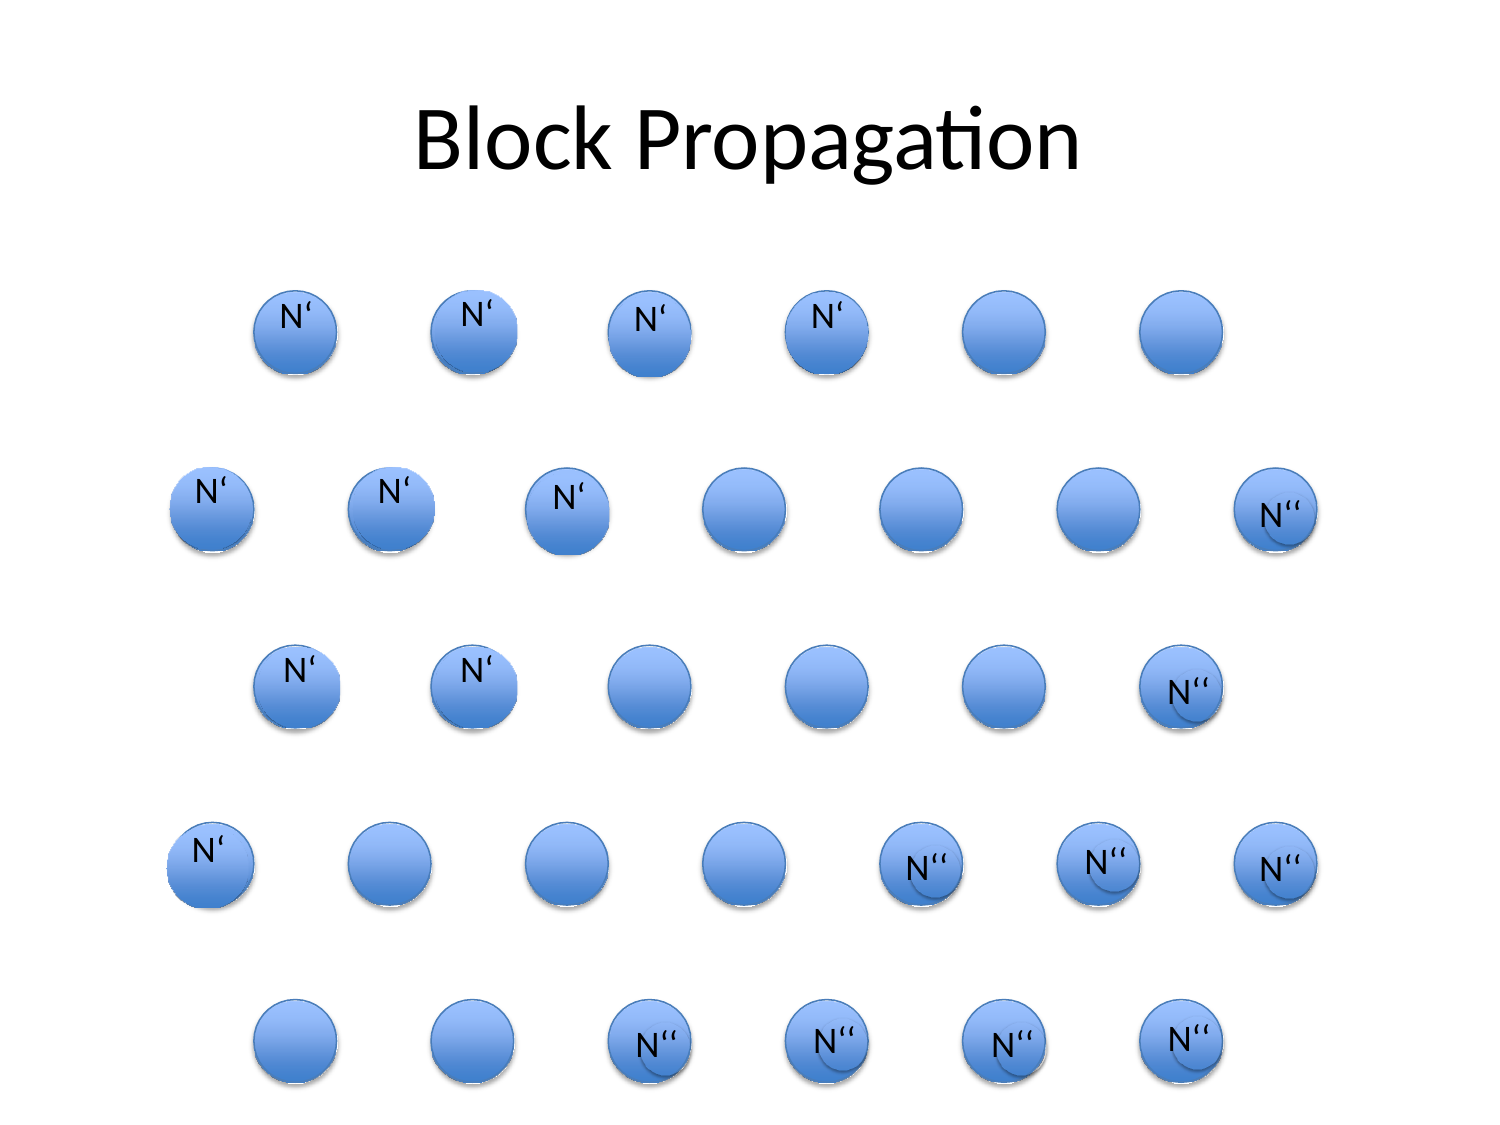

# Block Propagation
 N‘
 N‘
 N‘
 N‘
 N‘
 N‘
 N‘
N‘‘
 N‘
 N‘
N‘‘
 N‘
N‘‘
N‘‘
N‘‘
N‘‘
N‘‘
N‘‘
N‘‘